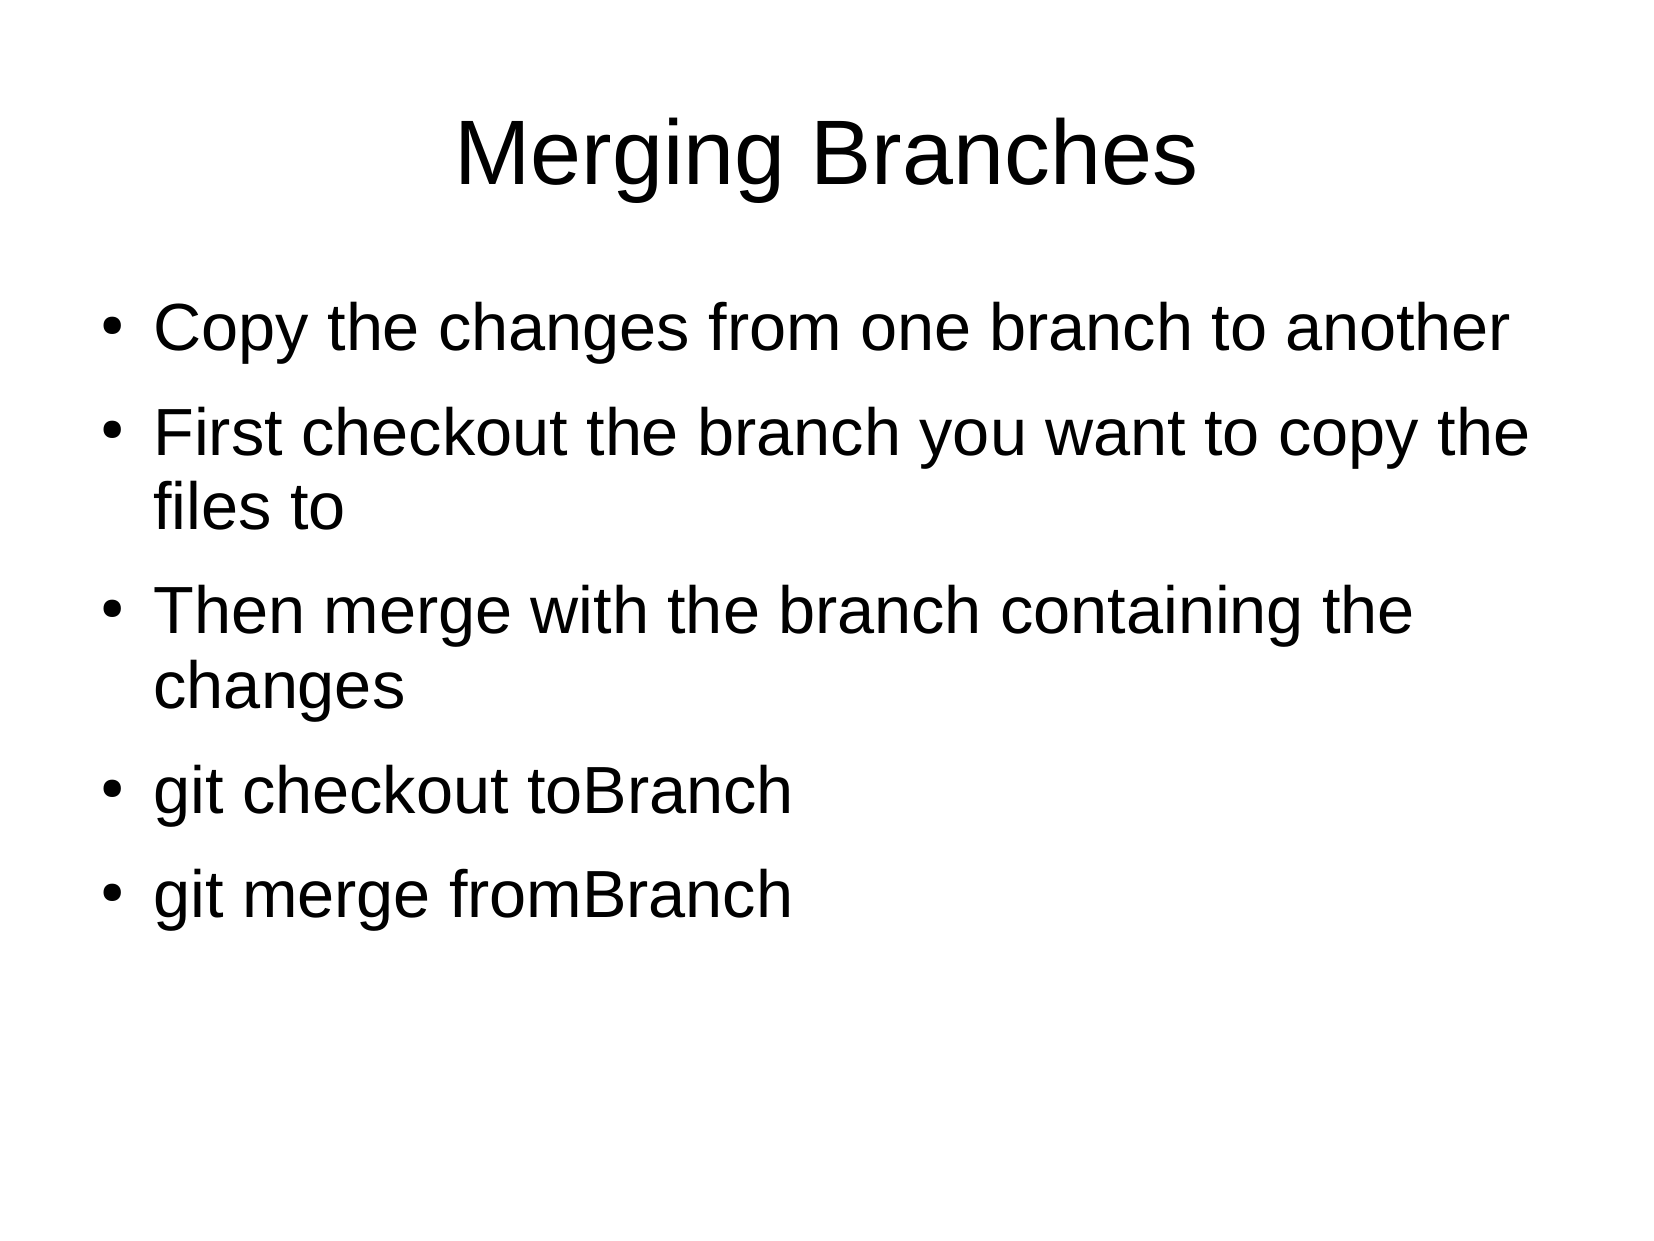

# Merging Branches
Copy the changes from one branch to another
First checkout the branch you want to copy the files to
Then merge with the branch containing the changes
git checkout toBranch
git merge fromBranch